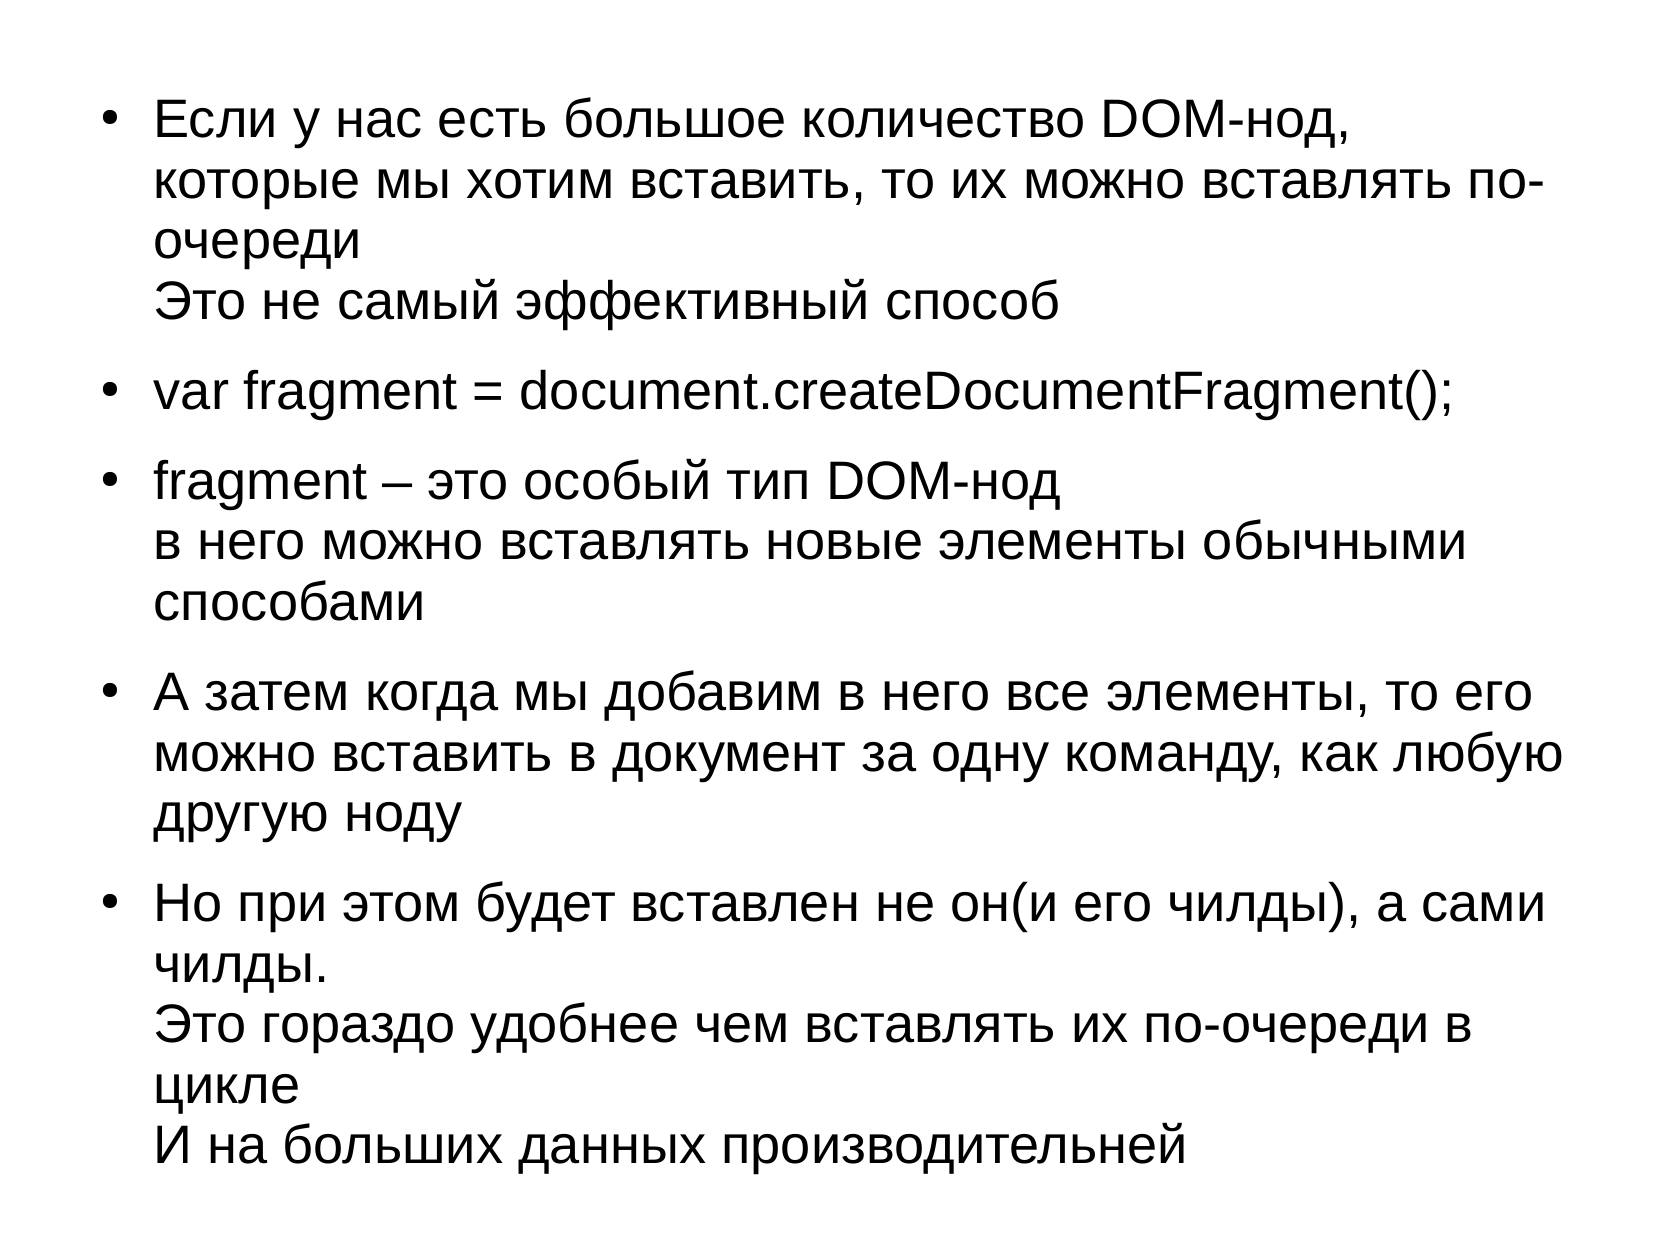

# Если у нас есть большое количество DOM-нод, которые мы хотим вставить, то их можно вставлять по-очереди Это не самый эффективный способ
var fragment = document.createDocumentFragment();
fragment – это особый тип DOM-нод
в него можно вставлять новые элементы обычными способами
А затем когда мы добавим в него все элементы, то его можно вставить в документ за одну команду, как любую другую ноду
Но при этом будет вставлен не он(и его чилды), а сами чилды.
Это гораздо удобнее чем вставлять их по-очереди в цикле
И на больших данных производительней